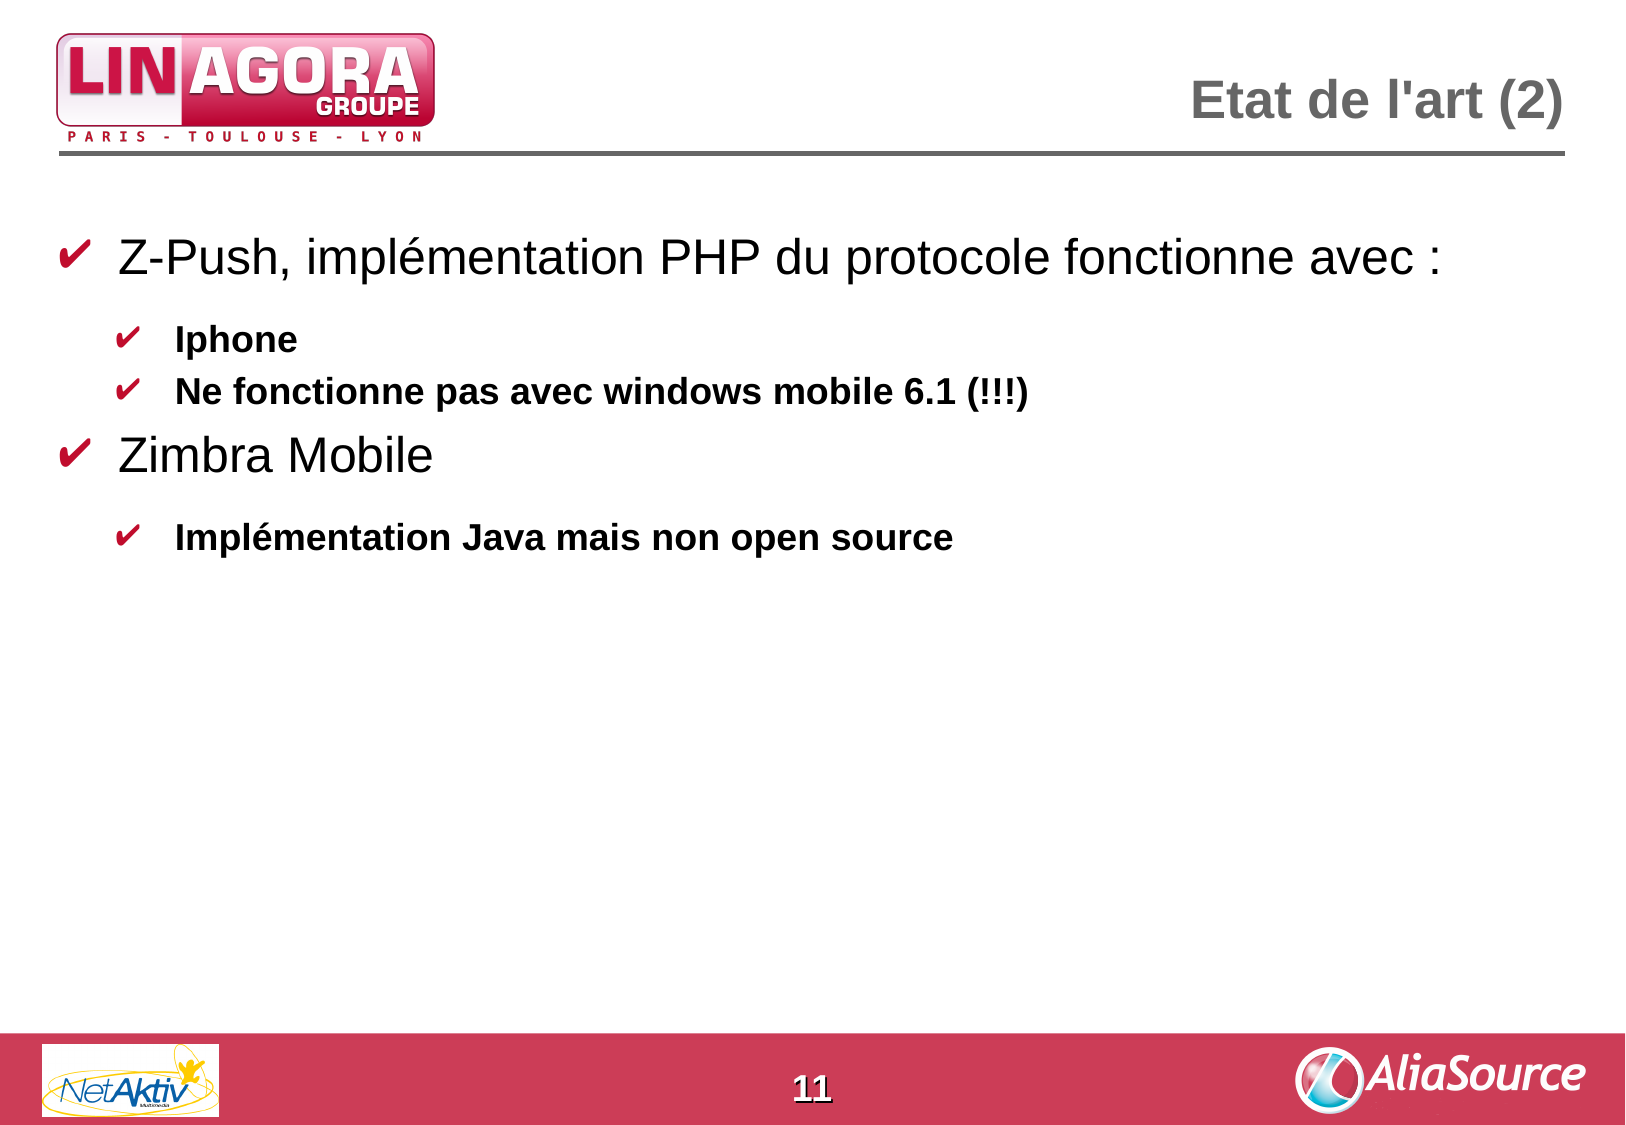

# Etat de l'art (2)
Z-Push, implémentation PHP du protocole fonctionne avec :
Iphone
Ne fonctionne pas avec windows mobile 6.1 (!!!)
Zimbra Mobile
Implémentation Java mais non open source